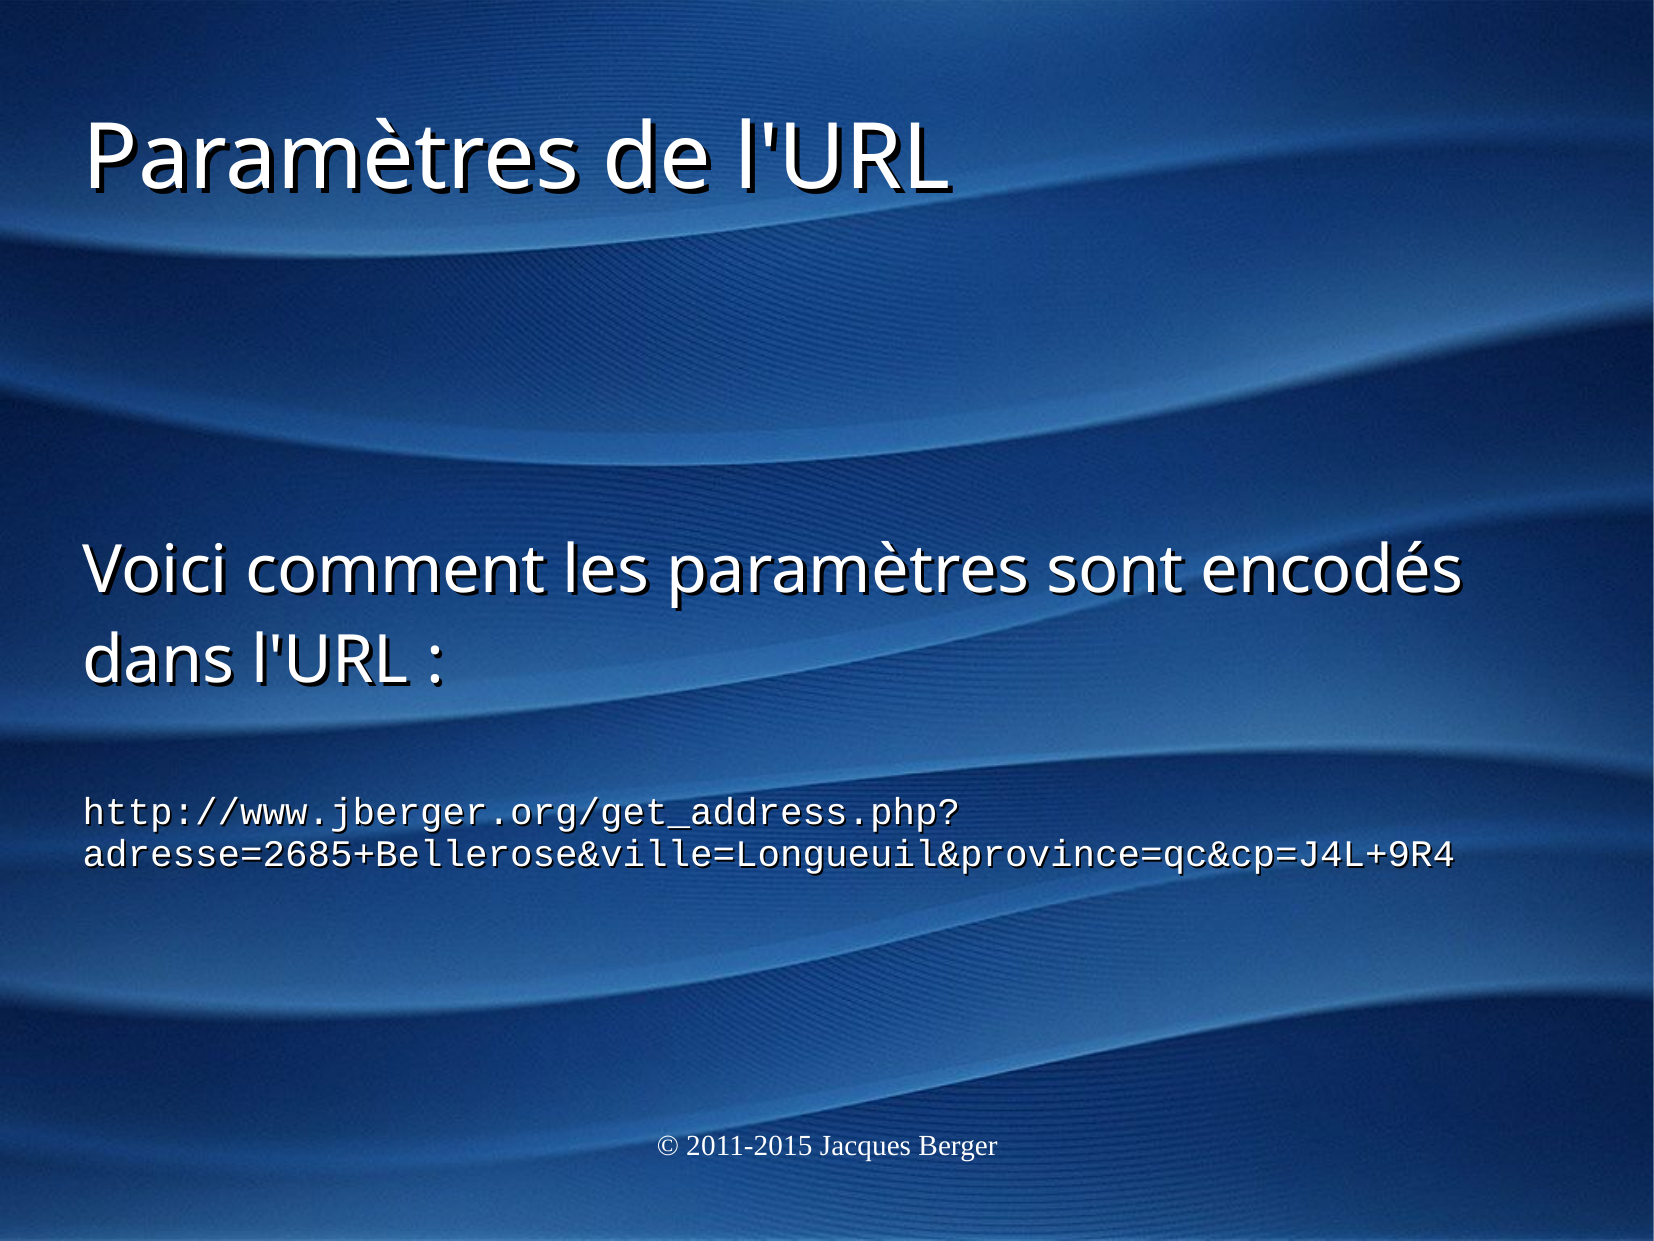

# Paramètres de l'URL
Voici comment les paramètres sont encodés dans l'URL :
http://www.jberger.org/get_address.php?adresse=2685+Bellerose&ville=Longueuil&province=qc&cp=J4L+9R4
© 2011-2015 Jacques Berger